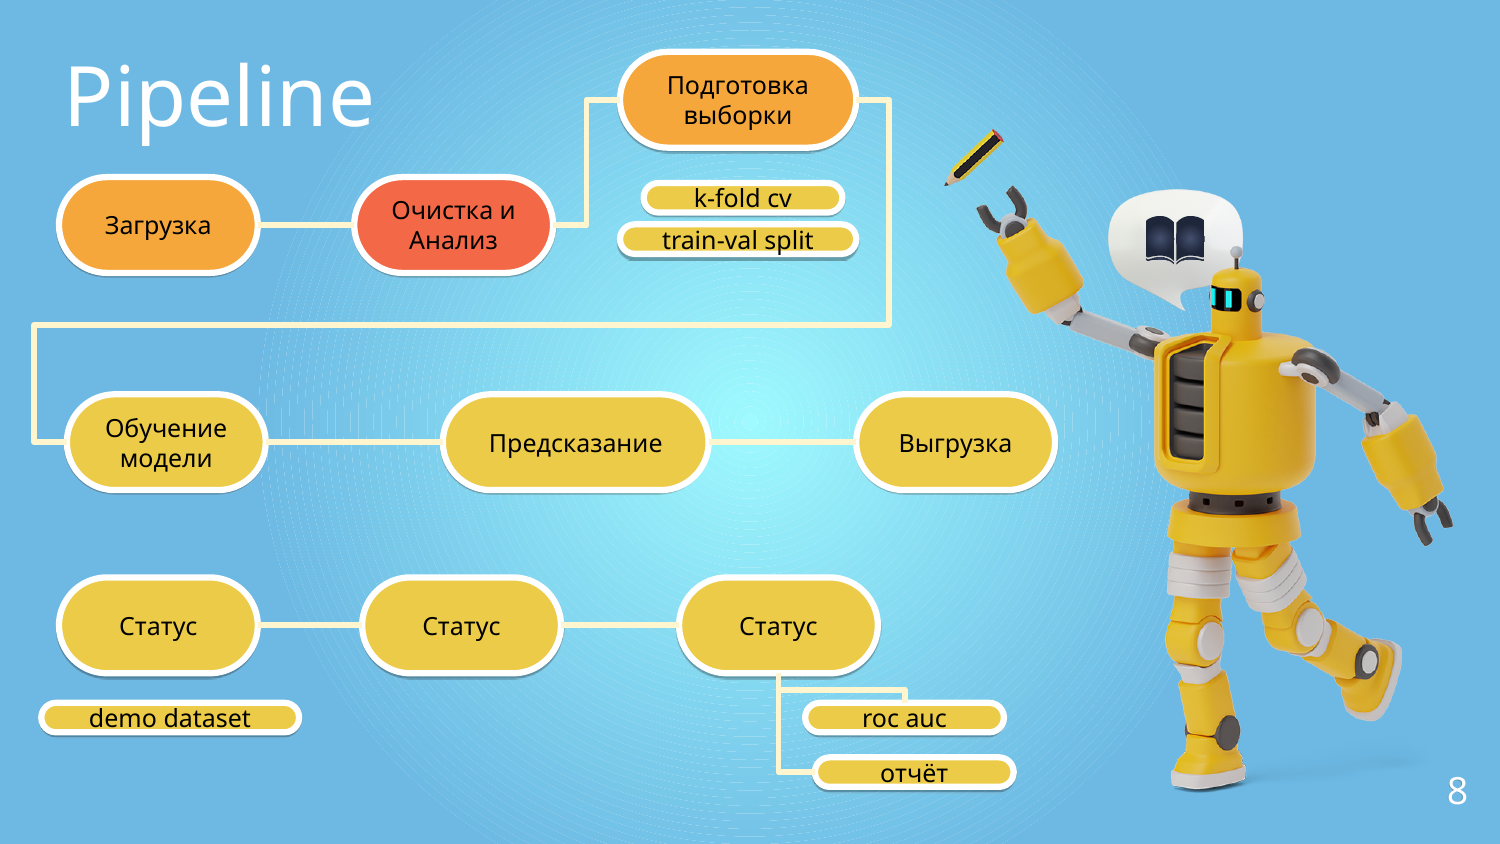

Pipeline
Подготовка выборки
Загрузка
Очистка и Анализ
k-fold cv
train-val split
Обучение модели
Предсказание
Выгрузка
Статус
Статус
Статус
demo dataset
roc auc
отчёт